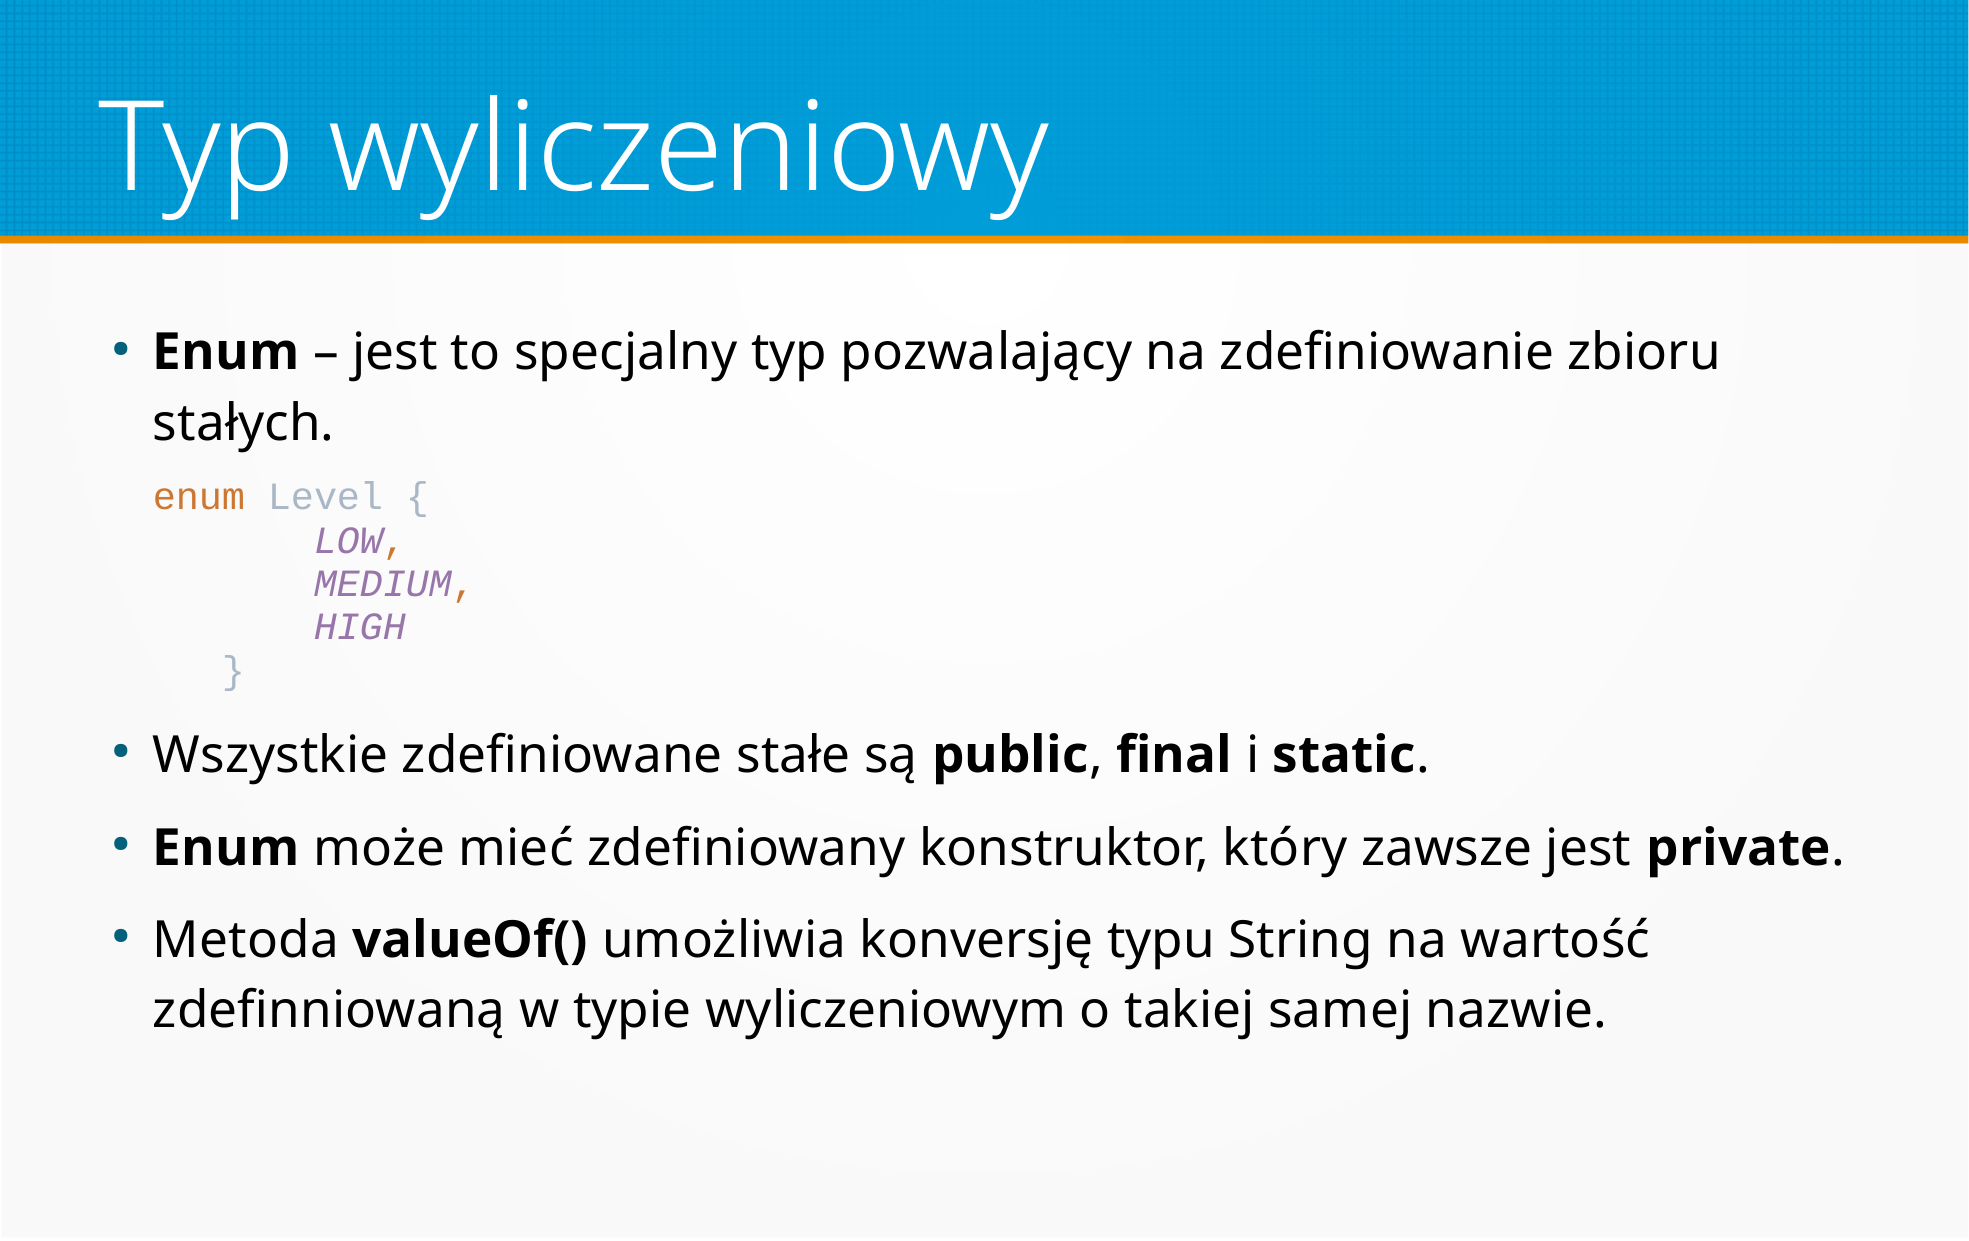

# Typ wyliczeniowy
Enum – jest to specjalny typ pozwalający na zdefiniowanie zbioru stałych.
enum Level {
 LOW,
 MEDIUM,
 HIGH
 }
Wszystkie zdefiniowane stałe są public, final i static.
Enum może mieć zdefiniowany konstruktor, który zawsze jest private.
Metoda valueOf() umożliwia konversję typu String na wartość zdefinniowaną w typie wyliczeniowym o takiej samej nazwie.